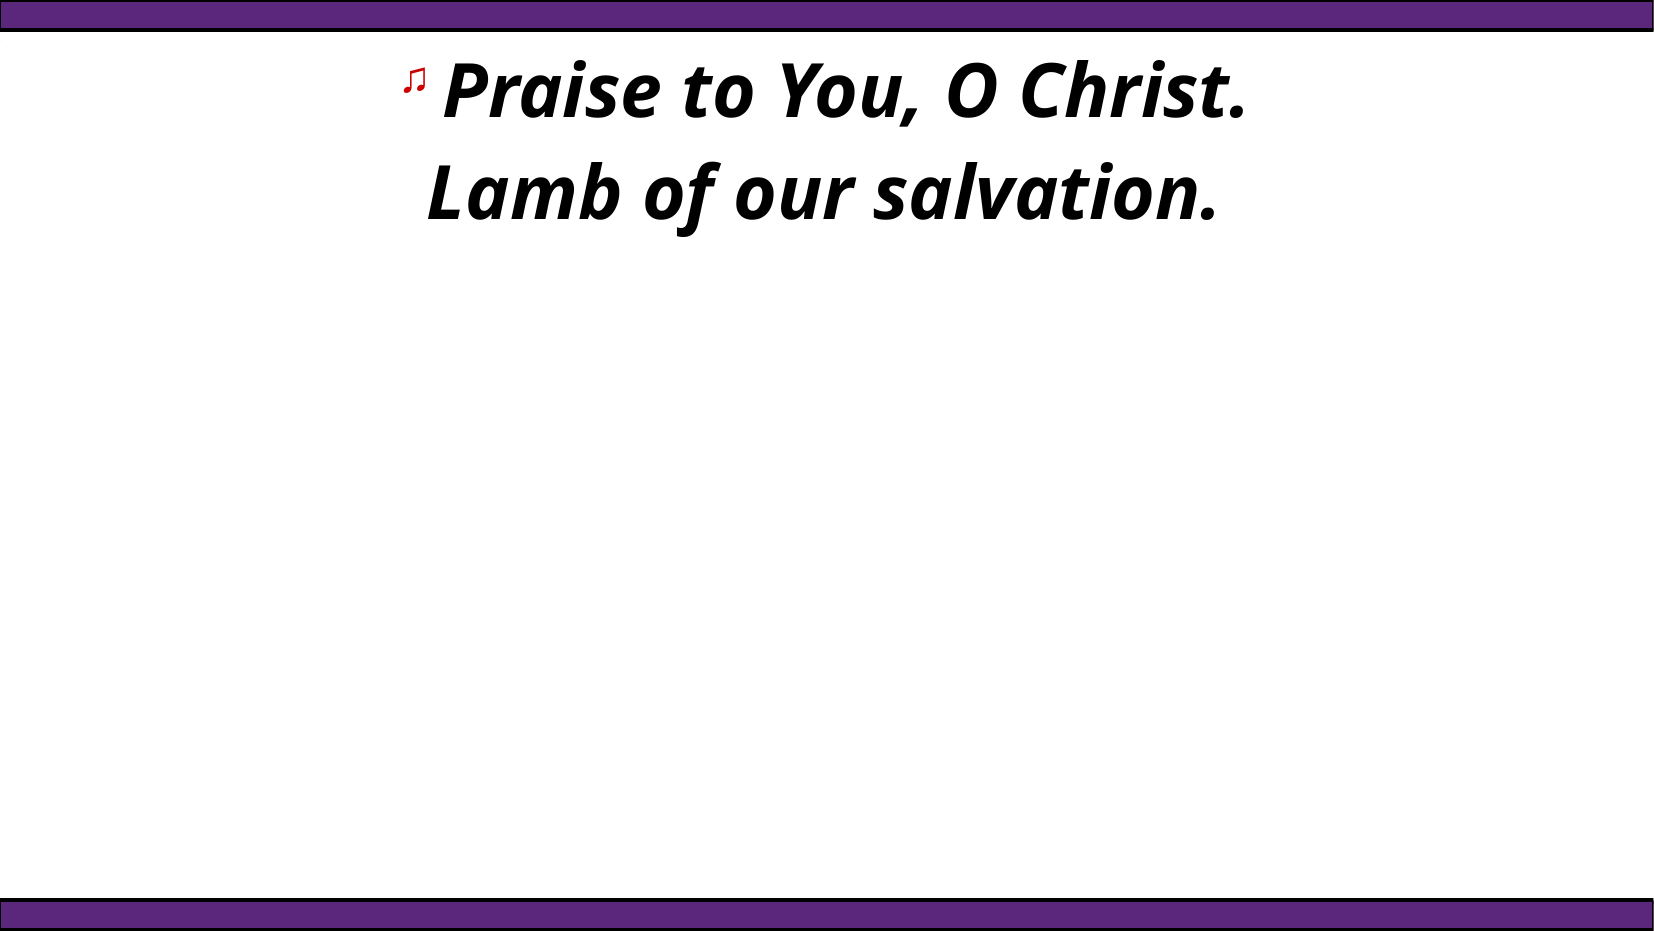

♫ Praise to You, O Christ.
Lamb of our salvation.